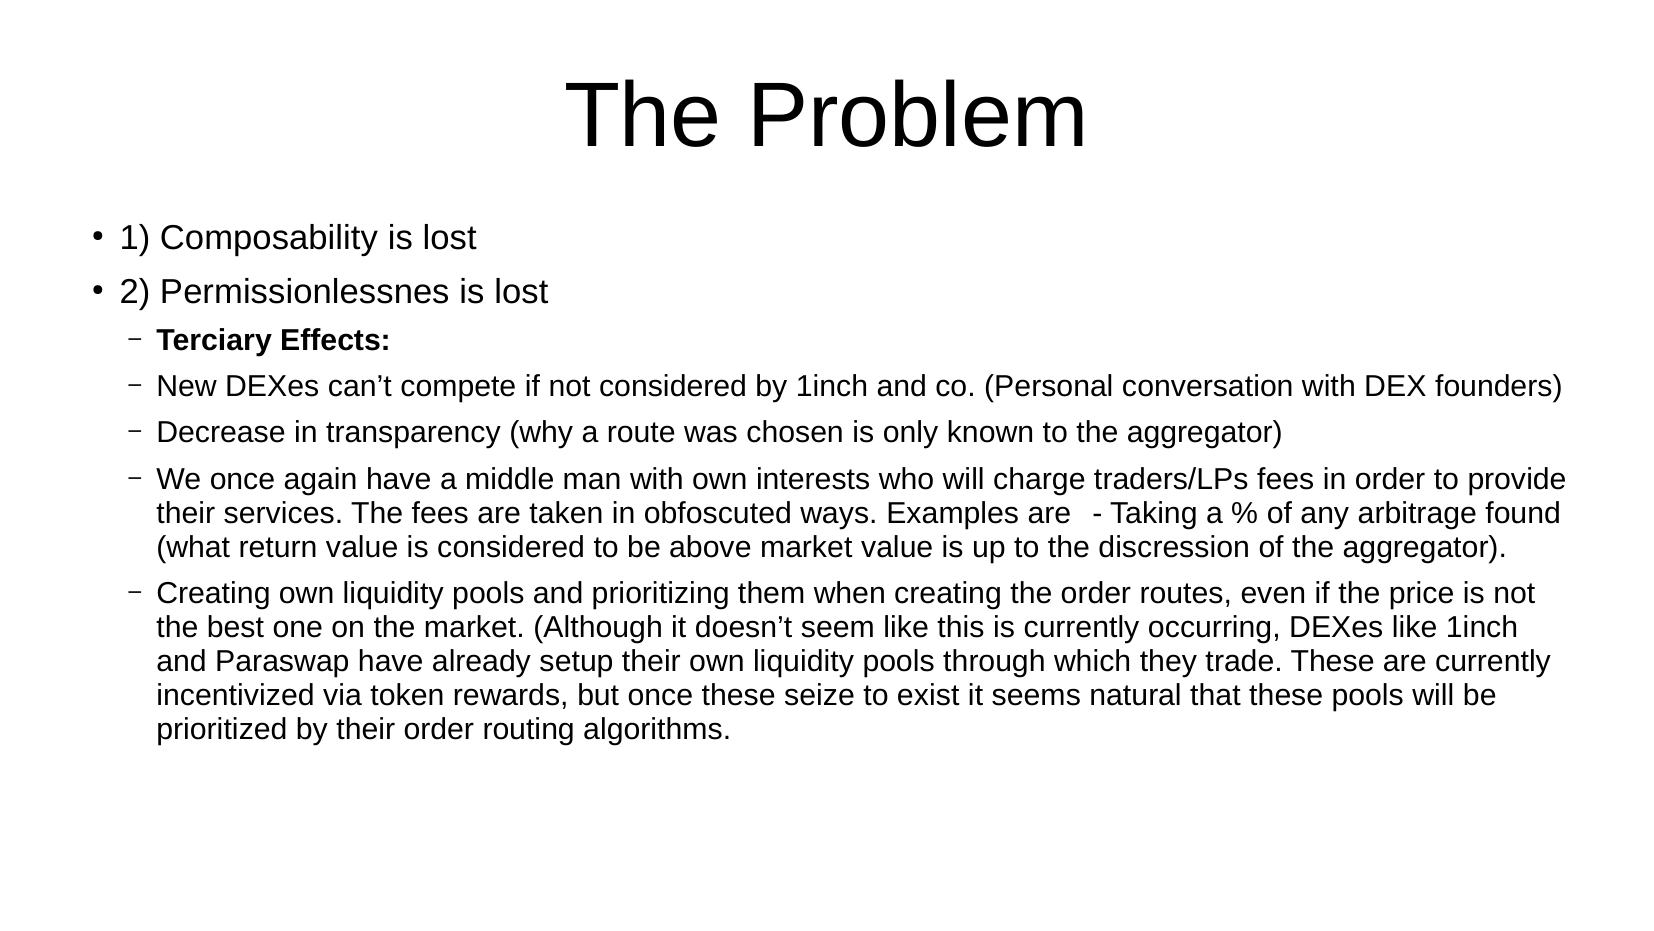

# The Problem
1) Composability is lost
2) Permissionlessnes is lost
Terciary Effects:
New DEXes can’t compete if not considered by 1inch and co. (Personal conversation with DEX founders)
Decrease in transparency (why a route was chosen is only known to the aggregator)
We once again have a middle man with own interests who will charge traders/LPs fees in order to provide their services. The fees are taken in obfoscuted ways. Examples are 	- Taking a % of any arbitrage found (what return value is considered to be above market value is up to the discression of the aggregator).
Creating own liquidity pools and prioritizing them when creating the order routes, even if the price is not the best one on the market. (Although it doesn’t seem like this is currently occurring, DEXes like 1inch and Paraswap have already setup their own liquidity pools through which they trade. These are currently incentivized via token rewards, but once these seize to exist it seems natural that these pools will be prioritized by their order routing algorithms.